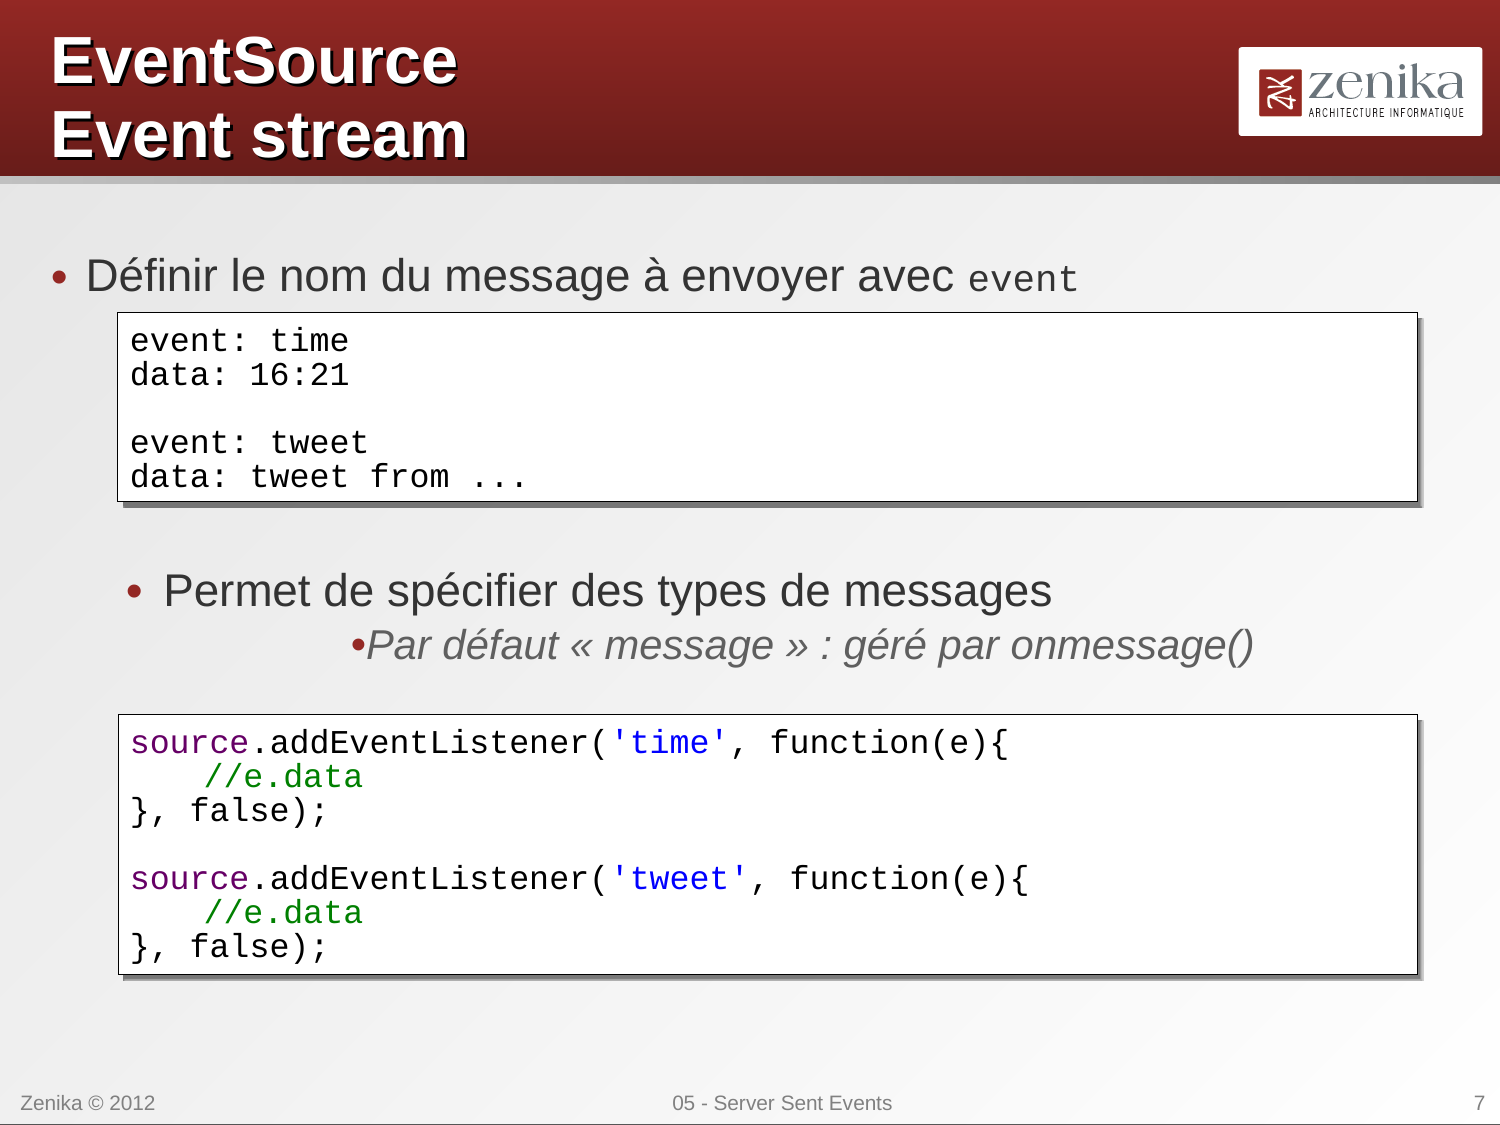

# EventSource Event stream
Définir le nom du message à envoyer avec event
Permet de spécifier des types de messages
Par défaut « message » : géré par onmessage()
event: time
data: 16:21
event: tweet
data: tweet from ...
source.addEventListener('time', function(e){
	//e.data
}, false);
source.addEventListener('tweet', function(e){
	//e.data
}, false);